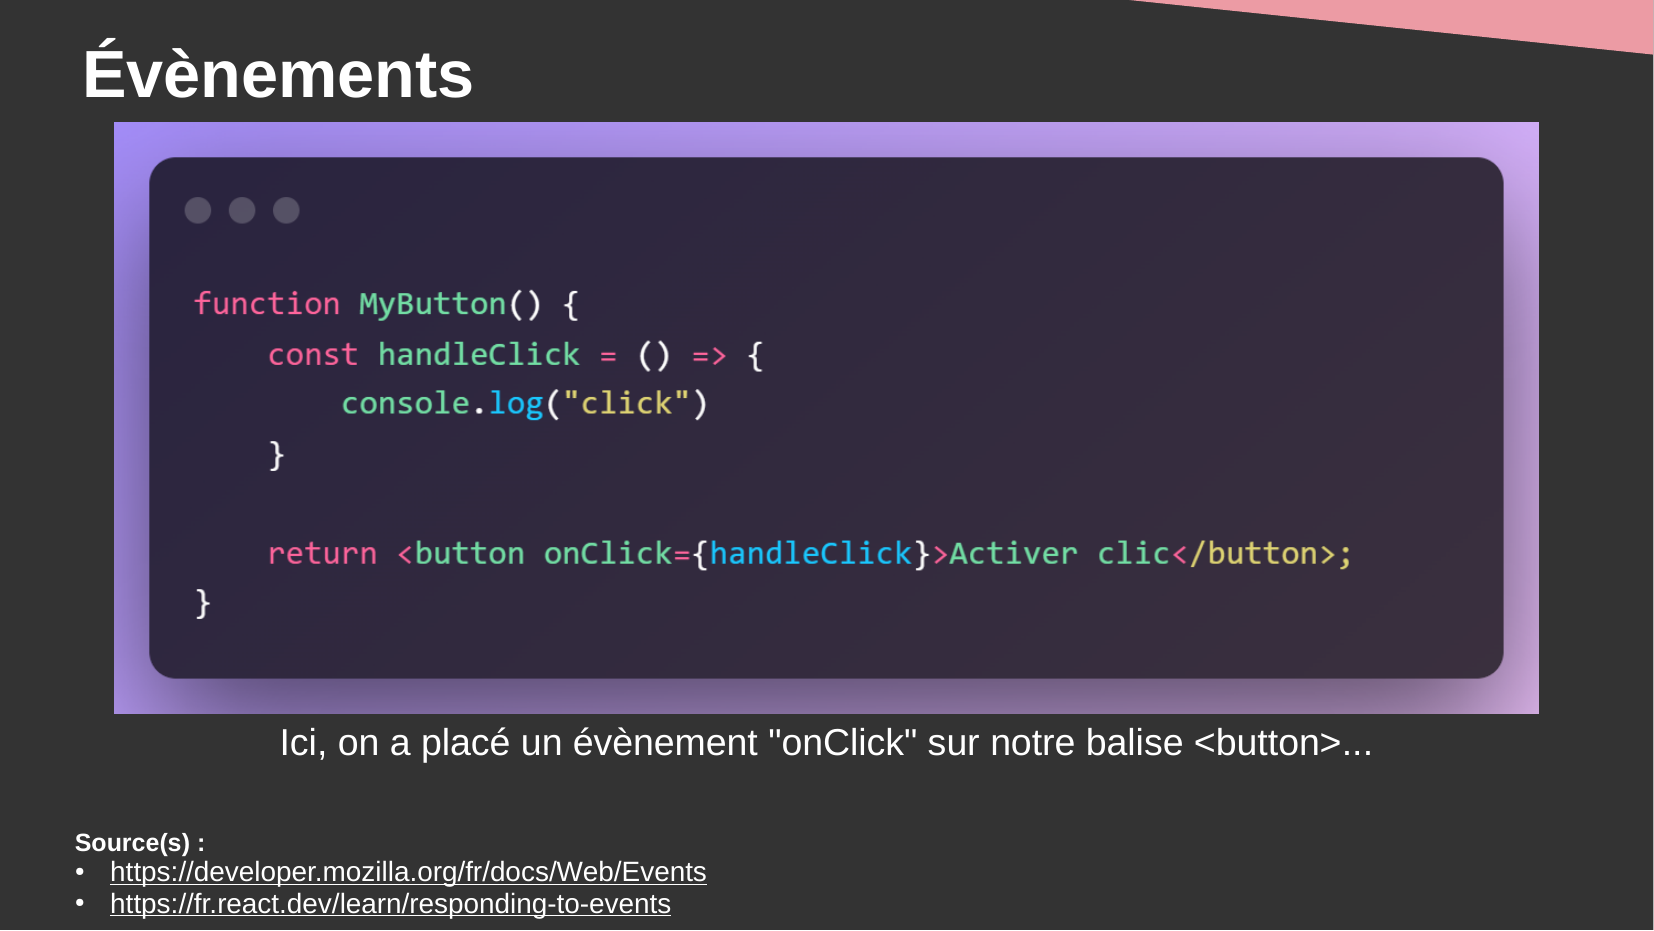

# Évènements
Ici, on a placé un évènement "onClick" sur notre balise <button>...
Source(s) :
https://developer.mozilla.org/fr/docs/Web/Events
https://fr.react.dev/learn/responding-to-events